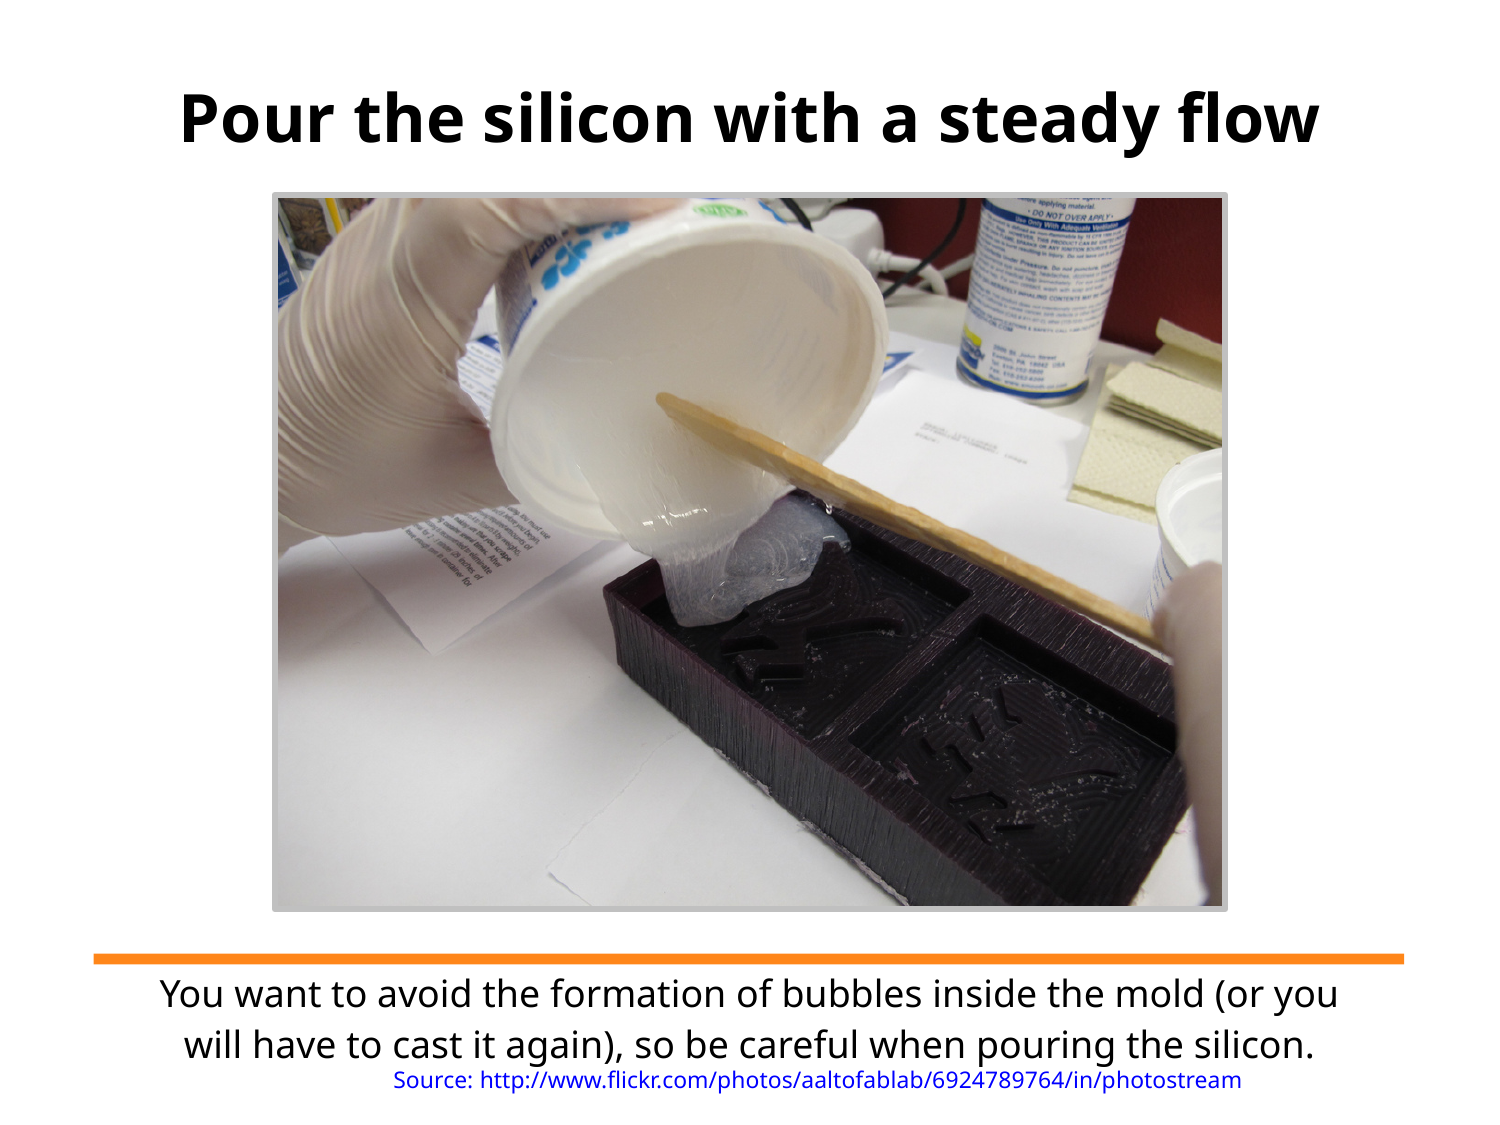

# Pour the silicon with a steady flow
You want to avoid the formation of bubbles inside the mold (or you will have to cast it again), so be careful when pouring the silicon.
Source: http://www.flickr.com/photos/aaltofablab/6924789764/in/photostream